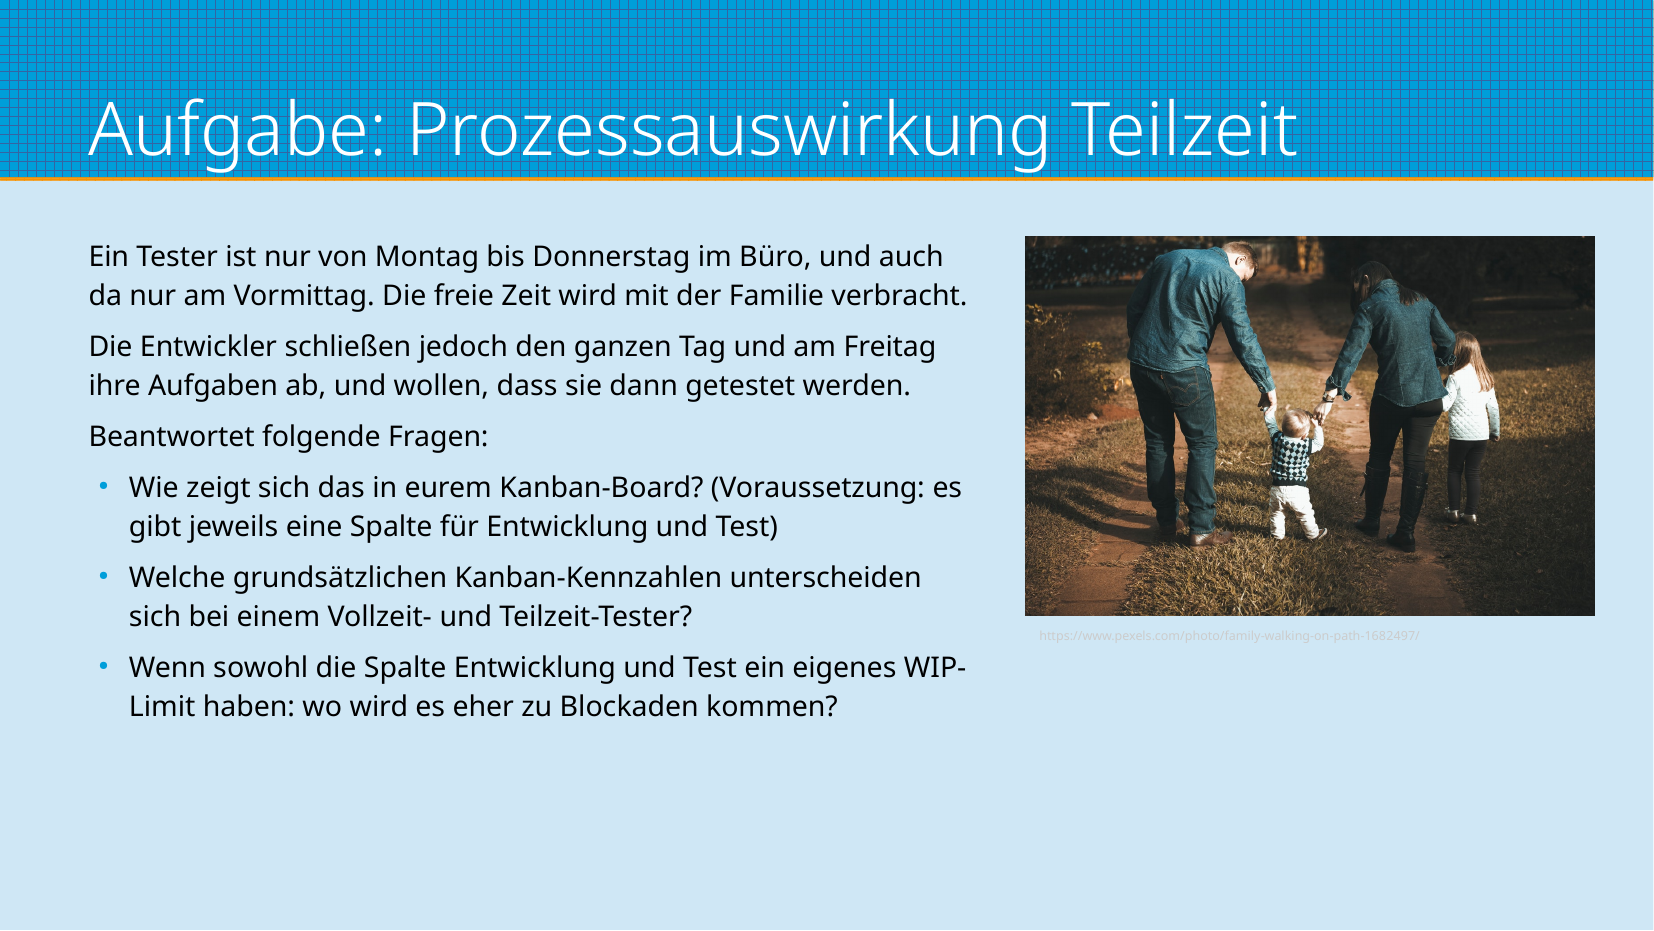

# Aufgabe: Prozessauswirkung Teilzeit
Ein Tester ist nur von Montag bis Donnerstag im Büro, und auch da nur am Vormittag. Die freie Zeit wird mit der Familie verbracht.
Die Entwickler schließen jedoch den ganzen Tag und am Freitag ihre Aufgaben ab, und wollen, dass sie dann getestet werden.
Beantwortet folgende Fragen:
Wie zeigt sich das in eurem Kanban-Board? (Voraussetzung: es gibt jeweils eine Spalte für Entwicklung und Test)
Welche grundsätzlichen Kanban-Kennzahlen unterscheiden sich bei einem Vollzeit- und Teilzeit-Tester?
Wenn sowohl die Spalte Entwicklung und Test ein eigenes WIP-Limit haben: wo wird es eher zu Blockaden kommen?
https://www.pexels.com/photo/family-walking-on-path-1682497/